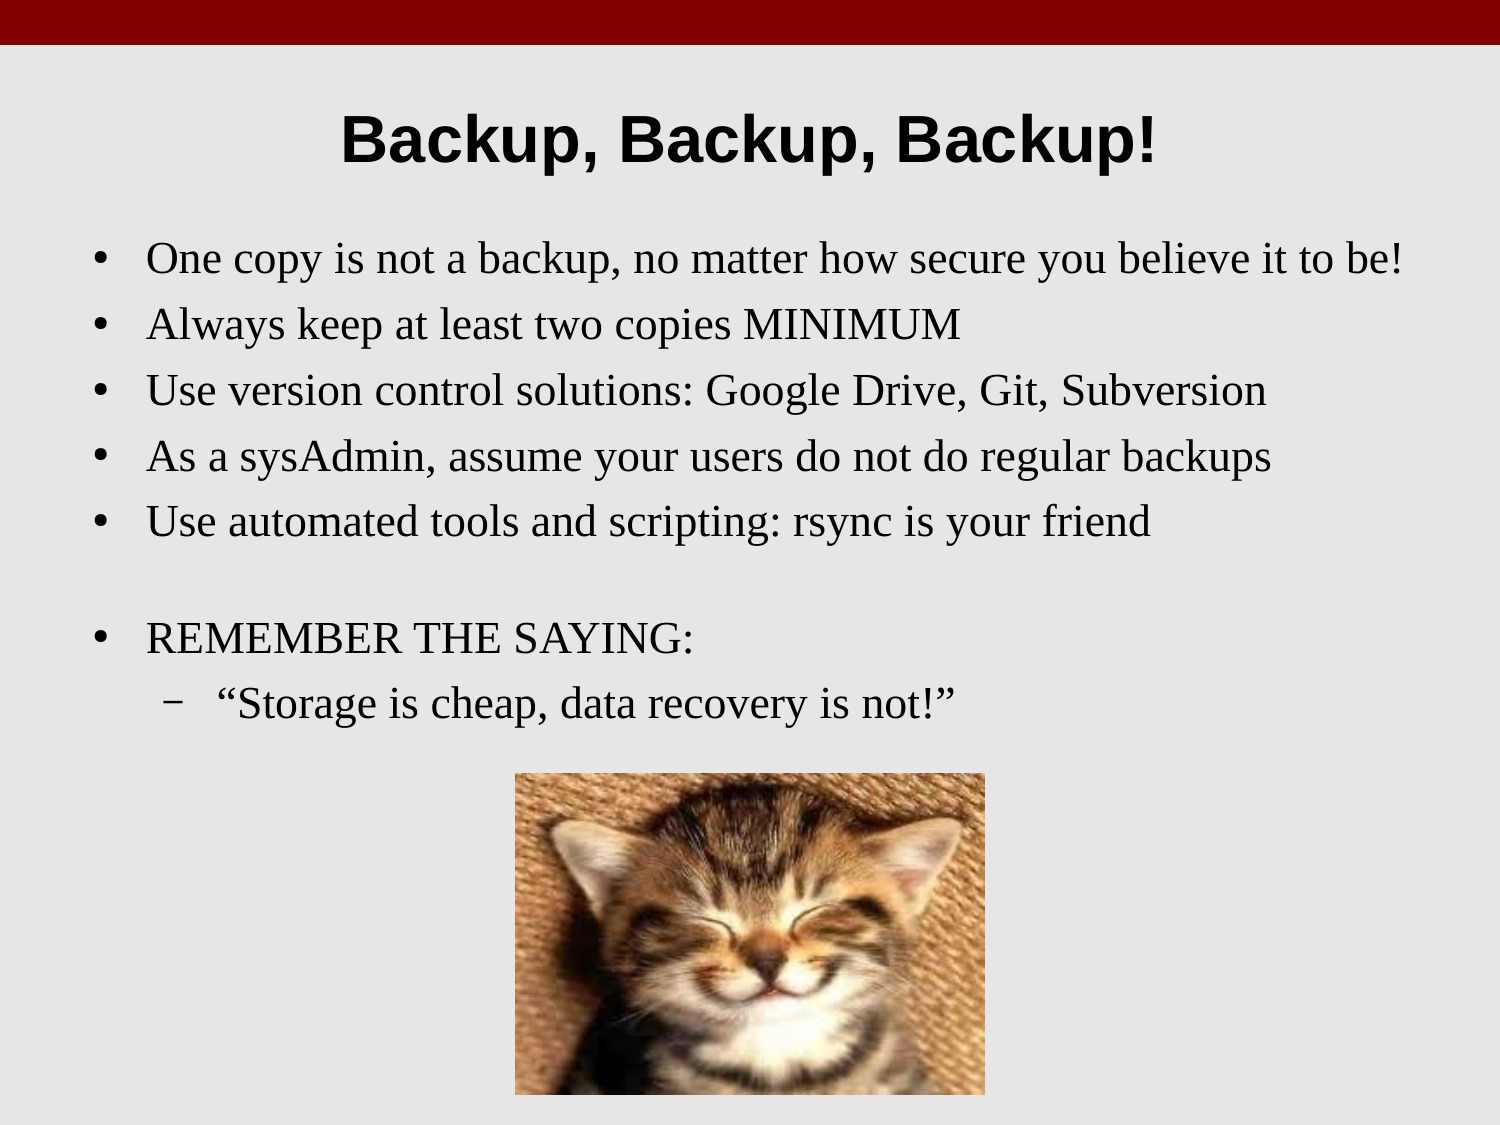

# Backup, Backup, Backup!
One copy is not a backup, no matter how secure you believe it to be!
Always keep at least two copies MINIMUM
Use version control solutions: Google Drive, Git, Subversion
As a sysAdmin, assume your users do not do regular backups
Use automated tools and scripting: rsync is your friend
REMEMBER THE SAYING:
“Storage is cheap, data recovery is not!”